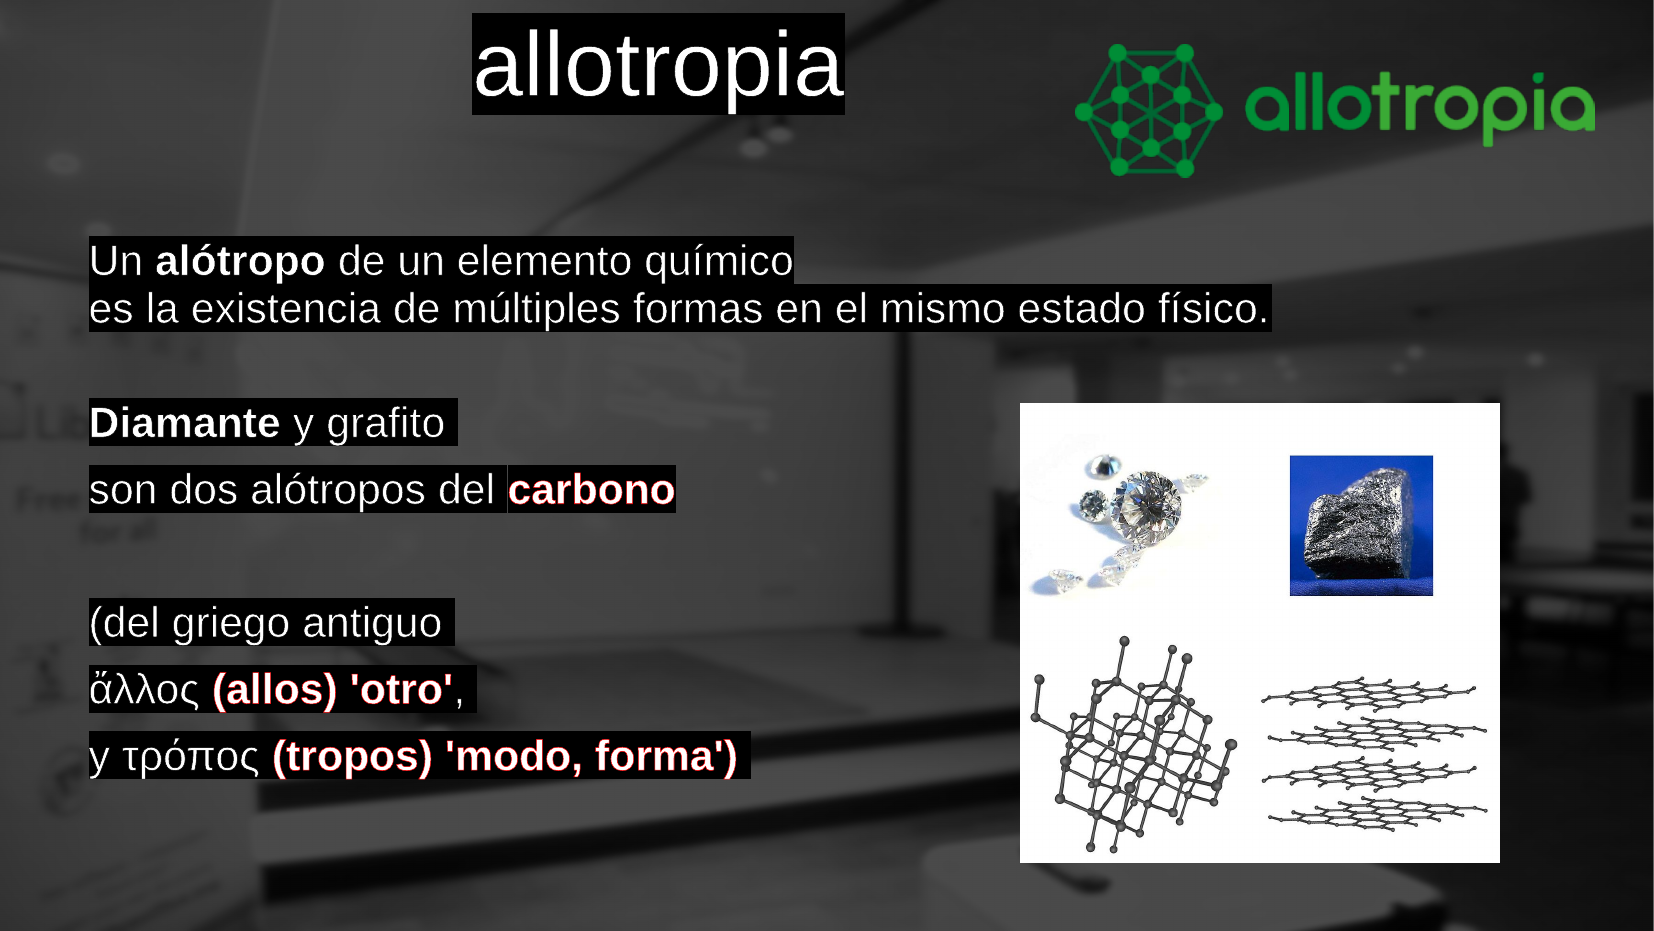

allotropia
# Un alótropo de un elemento químico es la existencia de múltiples formas en el mismo estado físico.
Diamante y grafito
son dos alótropos del carbono
(del griego antiguo
ἄλλος (allos) 'otro',
y τρόπος (tropos) 'modo, forma')